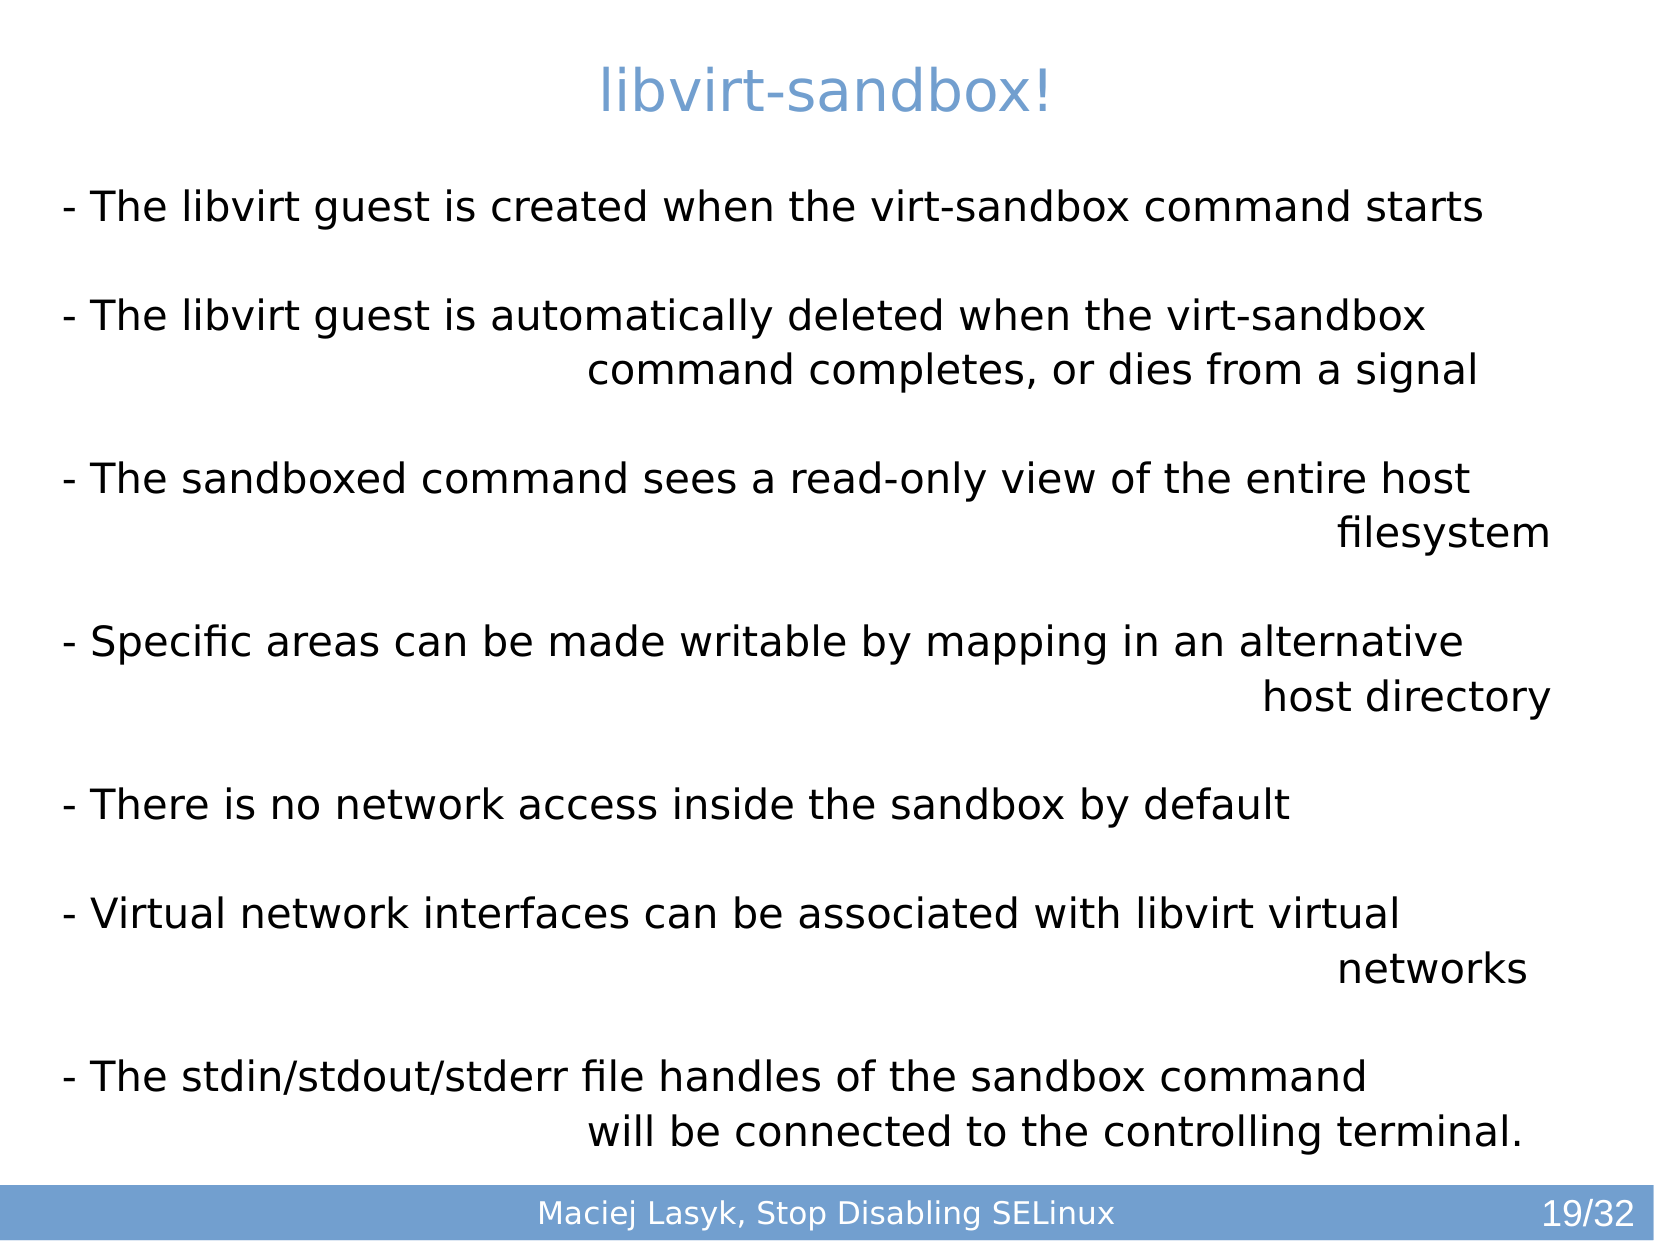

libvirt-sandbox!
- The libvirt guest is created when the virt-sandbox command starts
- The libvirt guest is automatically deleted when the virt-sandbox
							command completes, or dies from a signal
- The sandboxed command sees a read-only view of the entire host
																	filesystem
- Specific areas can be made writable by mapping in an alternative
																host directory
- There is no network access inside the sandbox by default
- Virtual network interfaces can be associated with libvirt virtual
																	networks
- The stdin/stdout/stderr file handles of the sandbox command
							will be connected to the controlling terminal.
 19/32
Maciej Lasyk, High Availability Explained
Maciej Lasyk, Stop Disabling SELinux